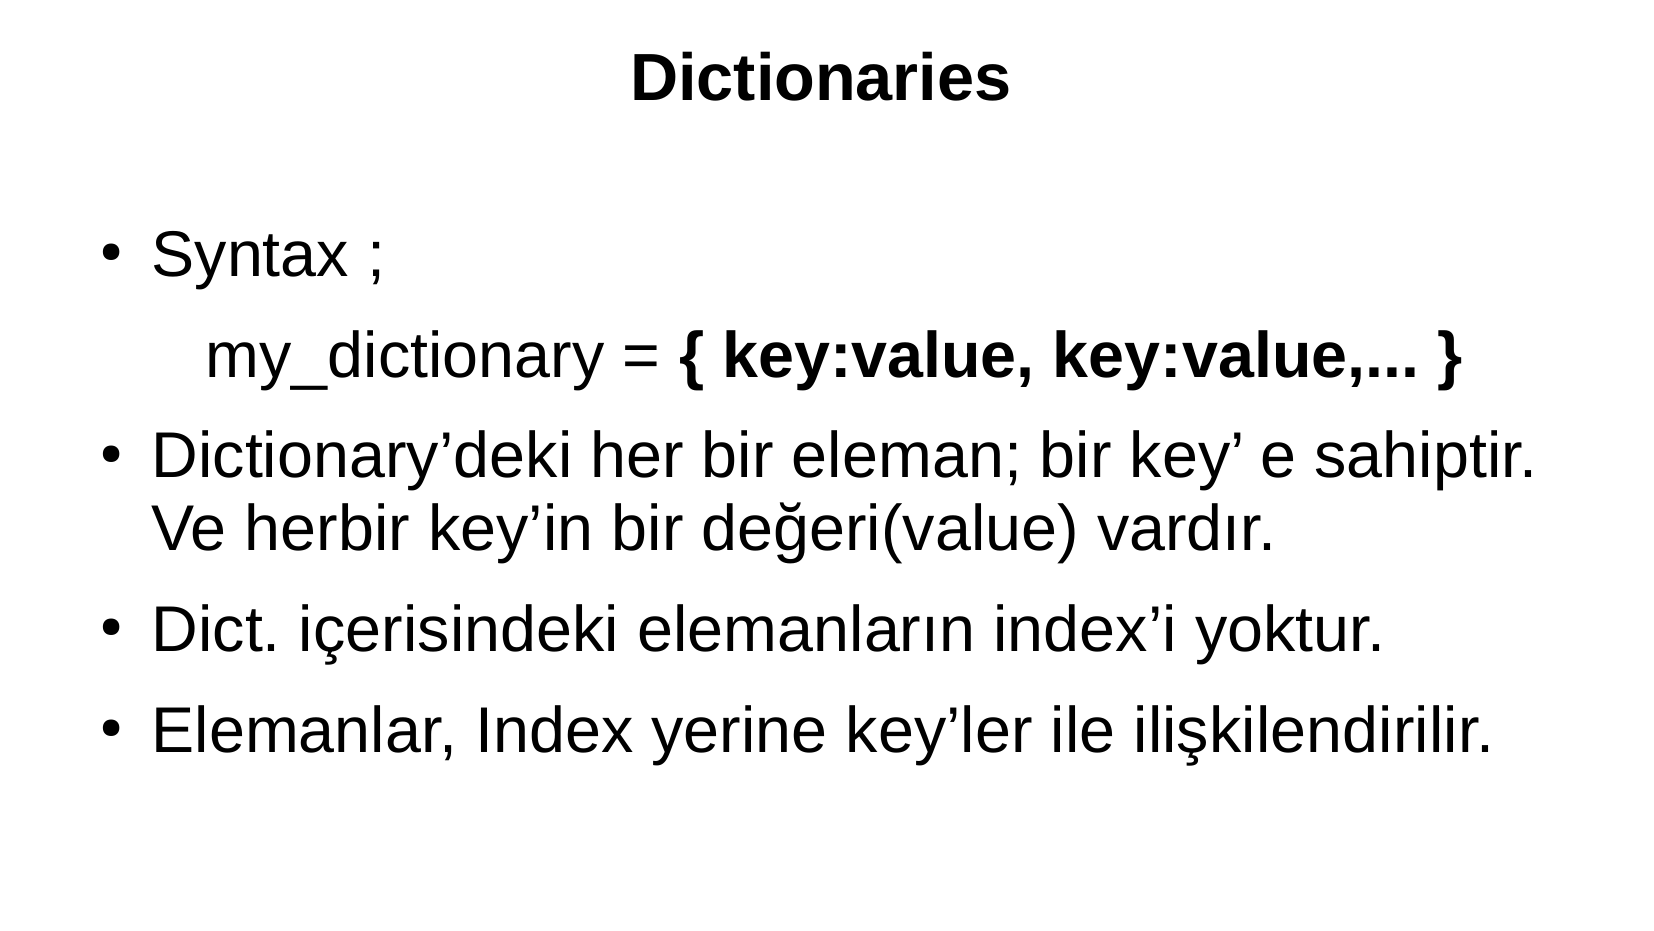

# Dictionaries
Syntax ;
 my_dictionary = { key:value, key:value,... }
Dictionary’deki her bir eleman; bir key’ e sahiptir. Ve herbir key’in bir değeri(value) vardır.
Dict. içerisindeki elemanların index’i yoktur.
Elemanlar, Index yerine key’ler ile ilişkilendirilir.